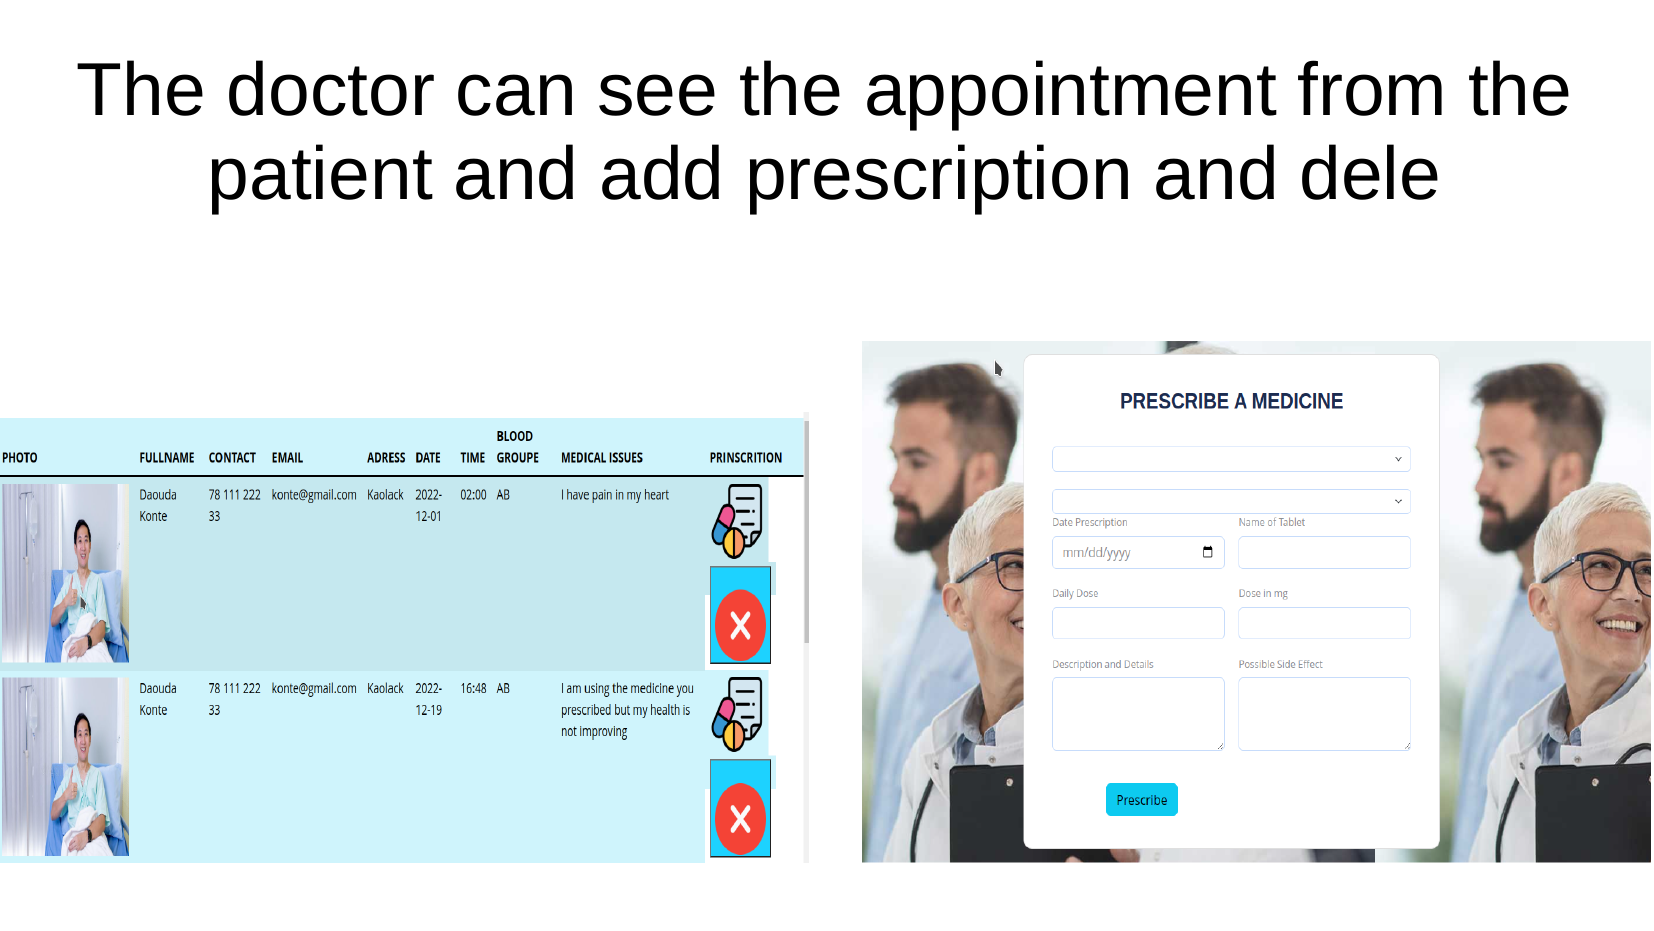

# The doctor can see the appointment from the patient and add prescription and dele